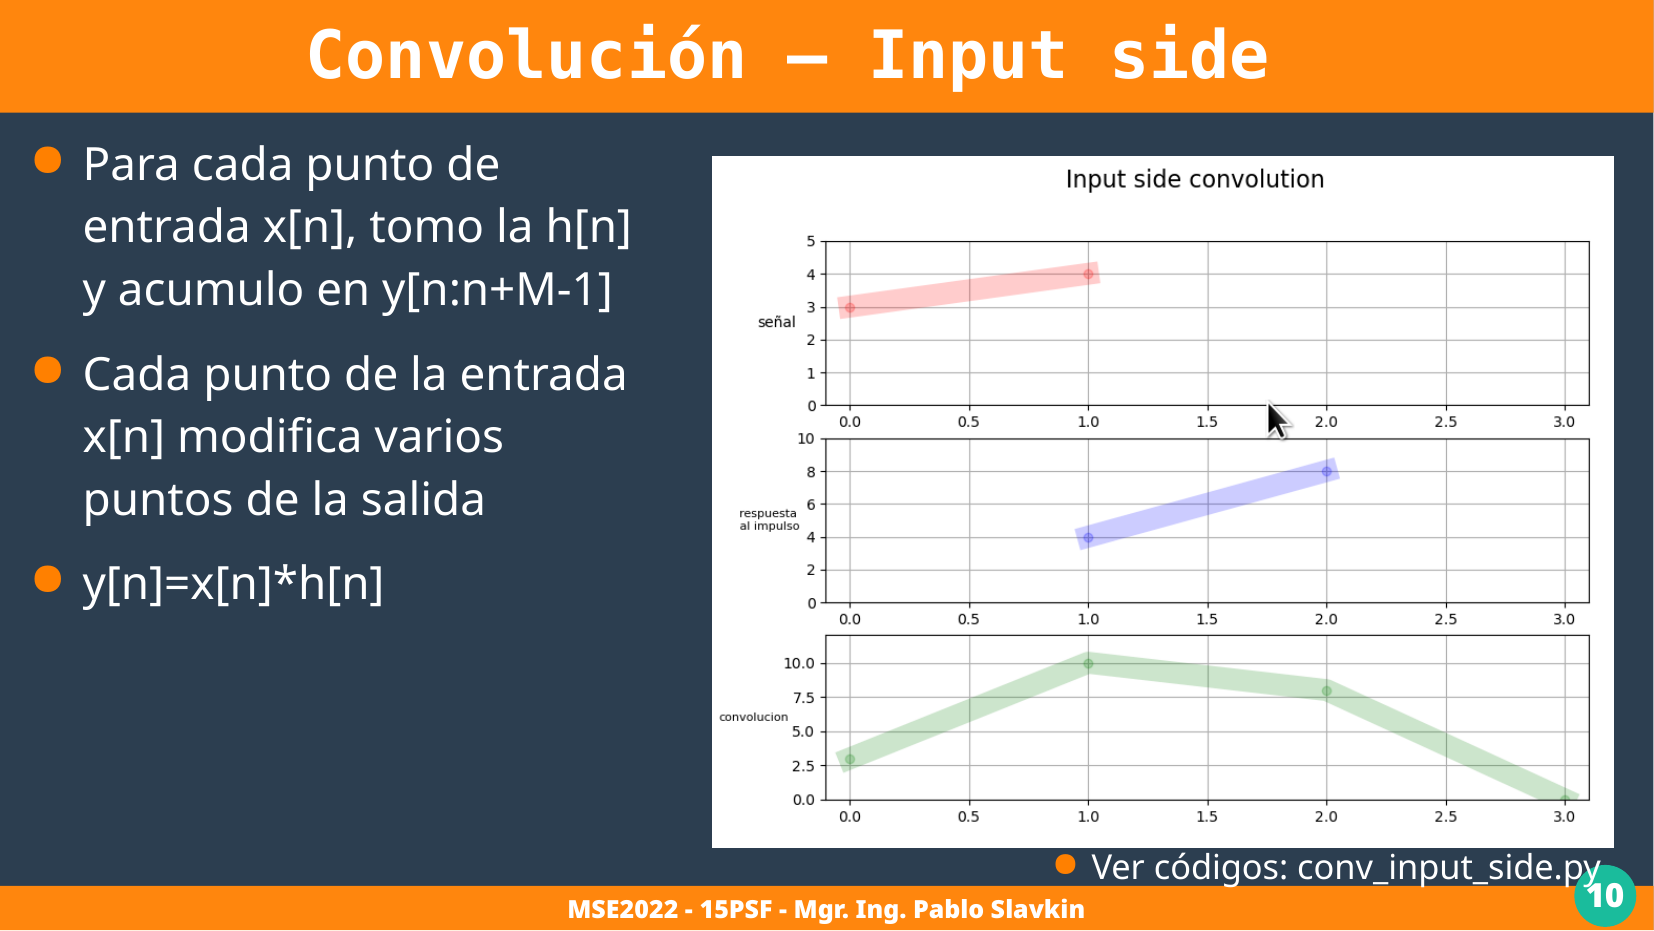

# Convolución – Input side
Para cada punto de entrada x[n], tomo la h[n] y acumulo en y[n:n+M-1]
Cada punto de la entrada x[n] modifica varios puntos de la salida
y[n]=x[n]*h[n]
Ver códigos: conv_input_side.py
MSE2022 - 15PSF - Mgr. Ing. Pablo Slavkin